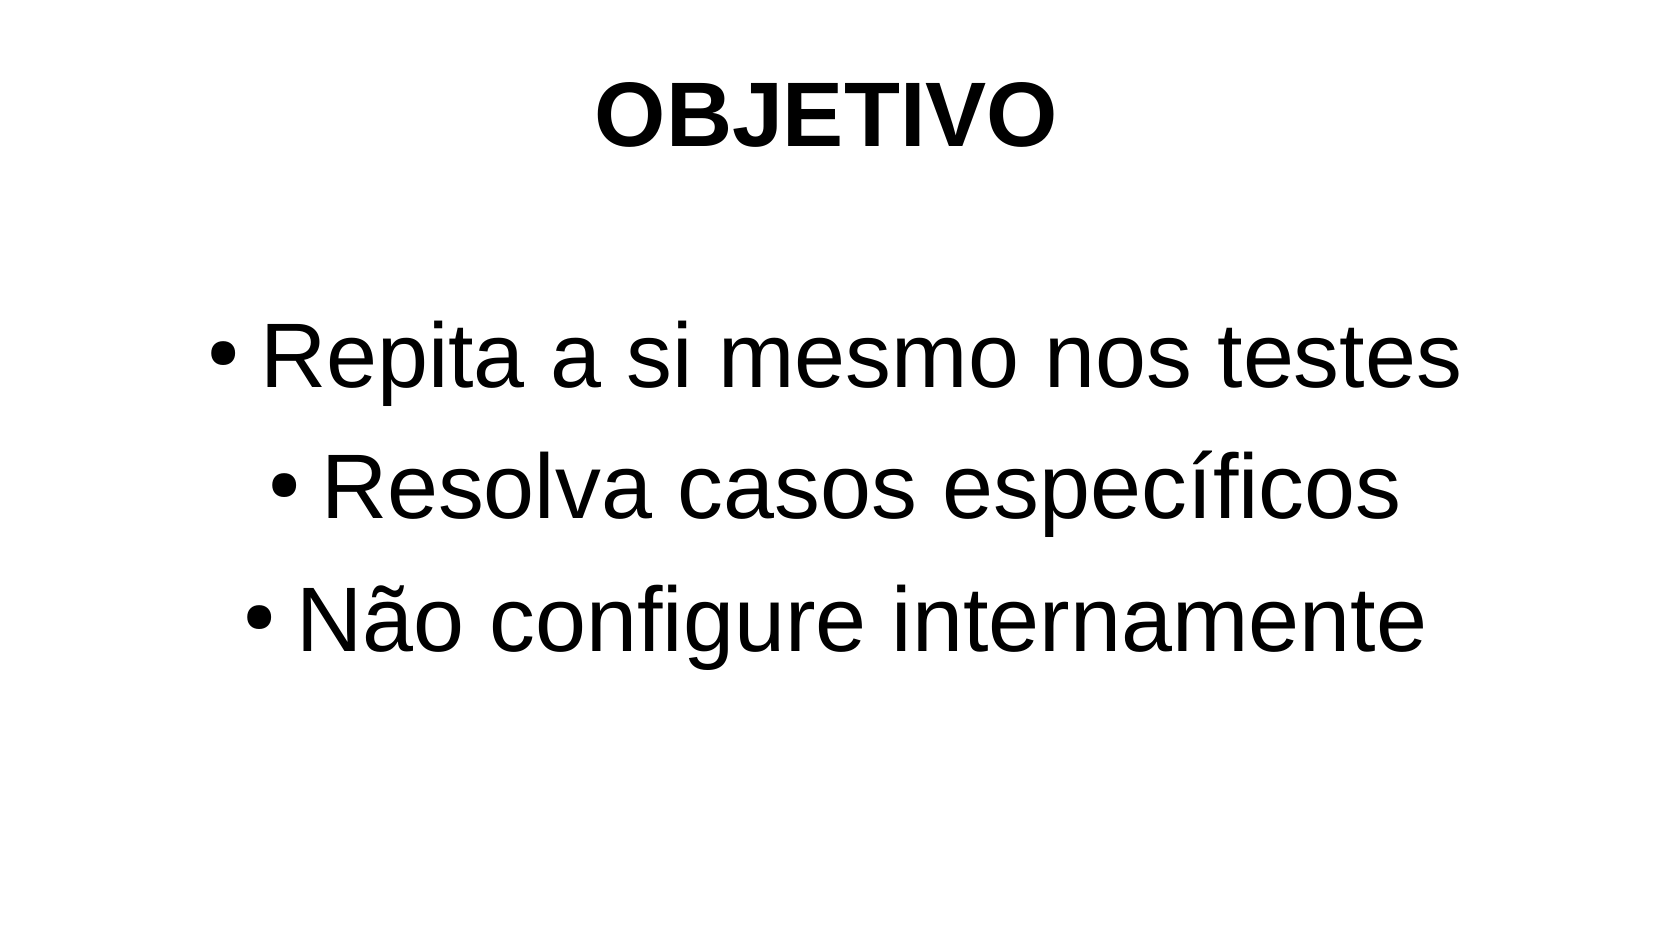

# OBJETIVO
Repita a si mesmo nos testes
Resolva casos específicos
Não configure internamente